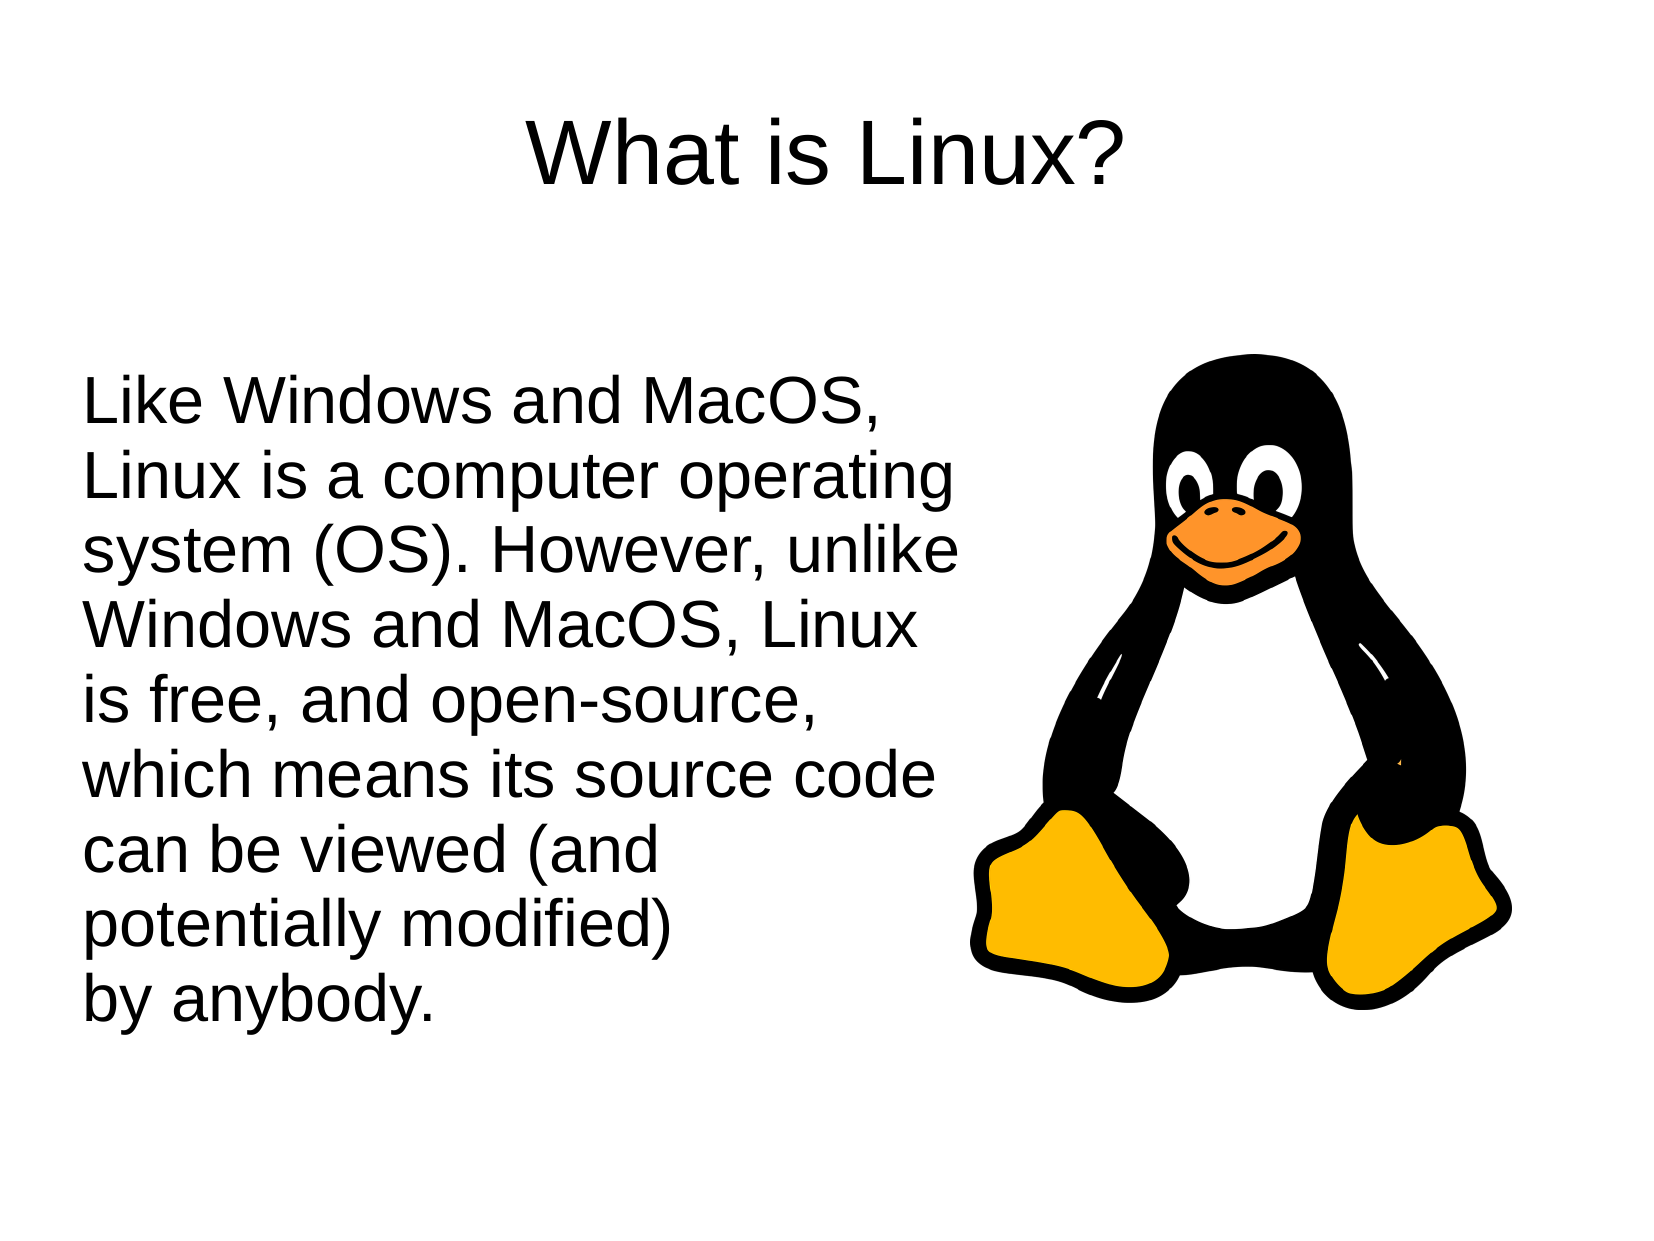

# What is Linux?
Like Windows and MacOS,
Linux is a computer operating
system (OS). However, unlike
Windows and MacOS, Linux
is free, and open-source,
which means its source code
can be viewed (and
potentially modified)
by anybody.